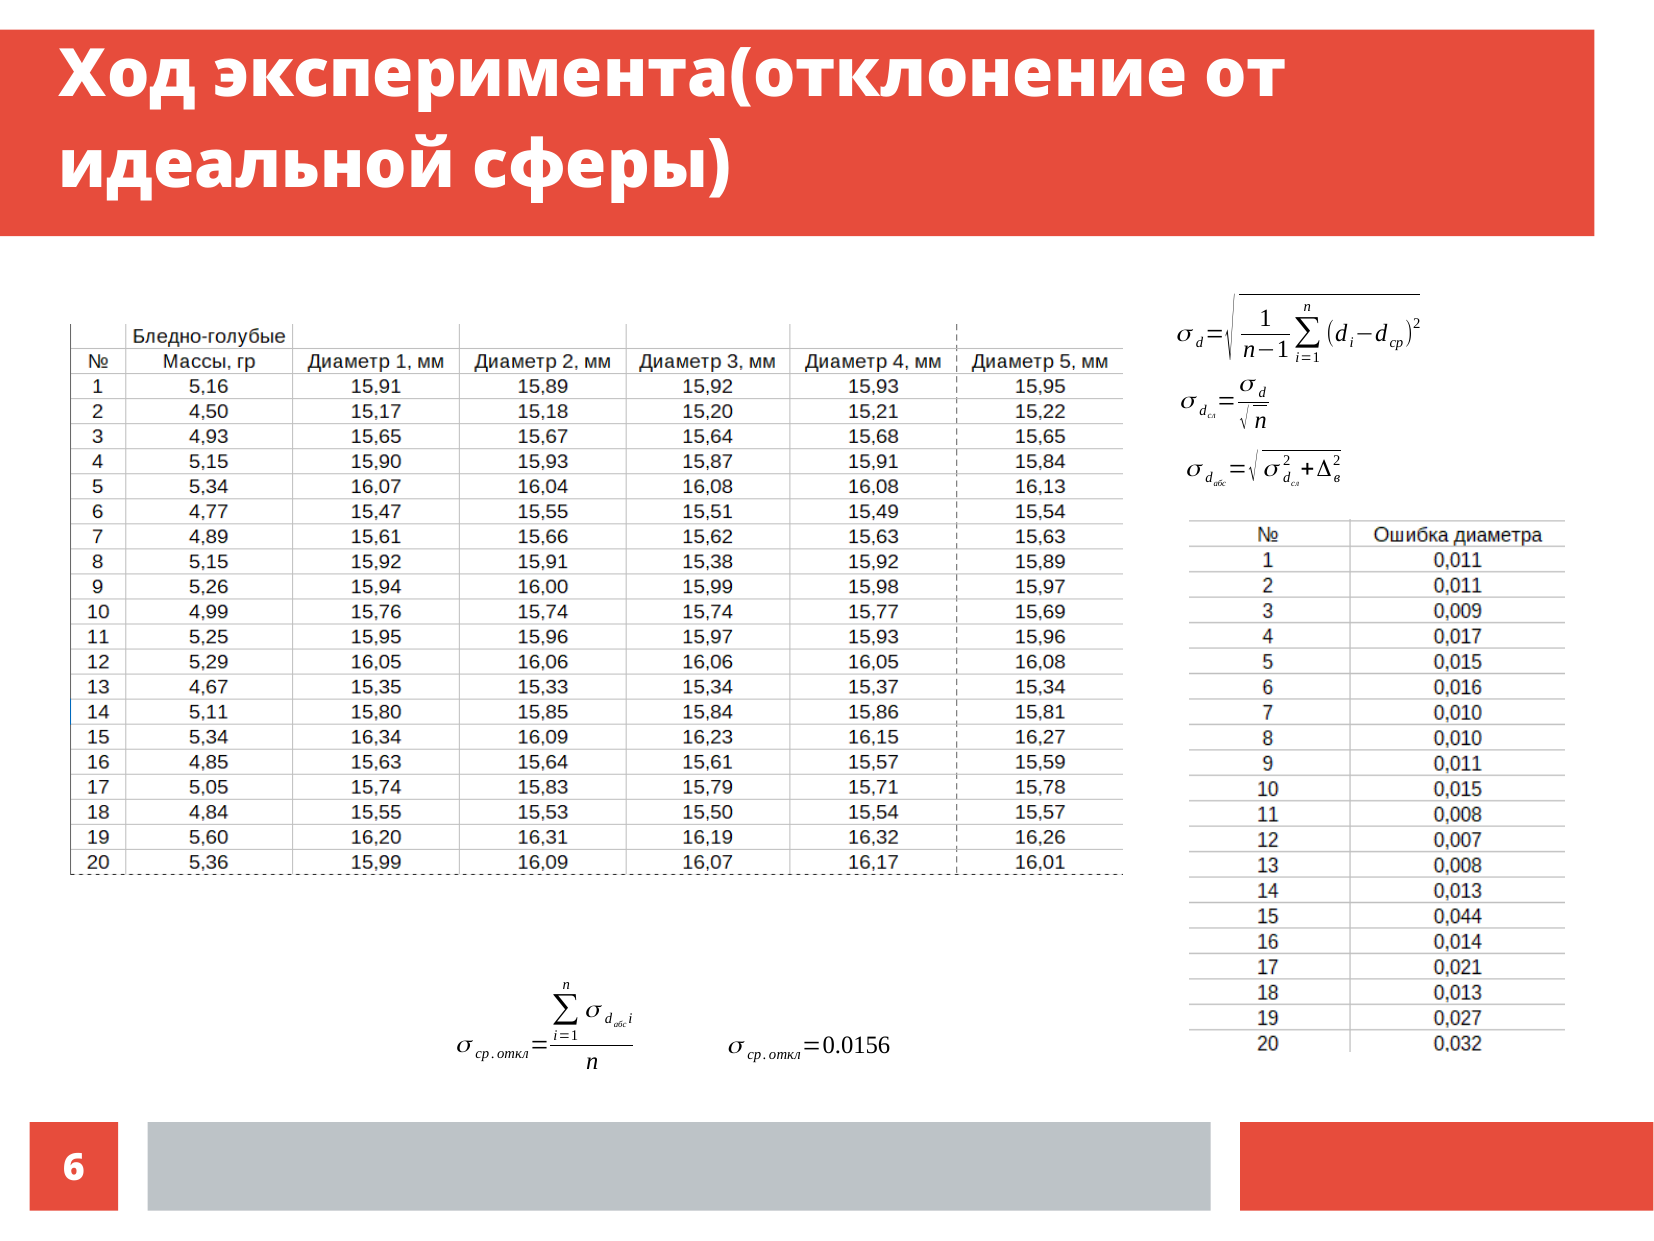

# Ход эксперимента(отклонение от идеальной сферы)
6